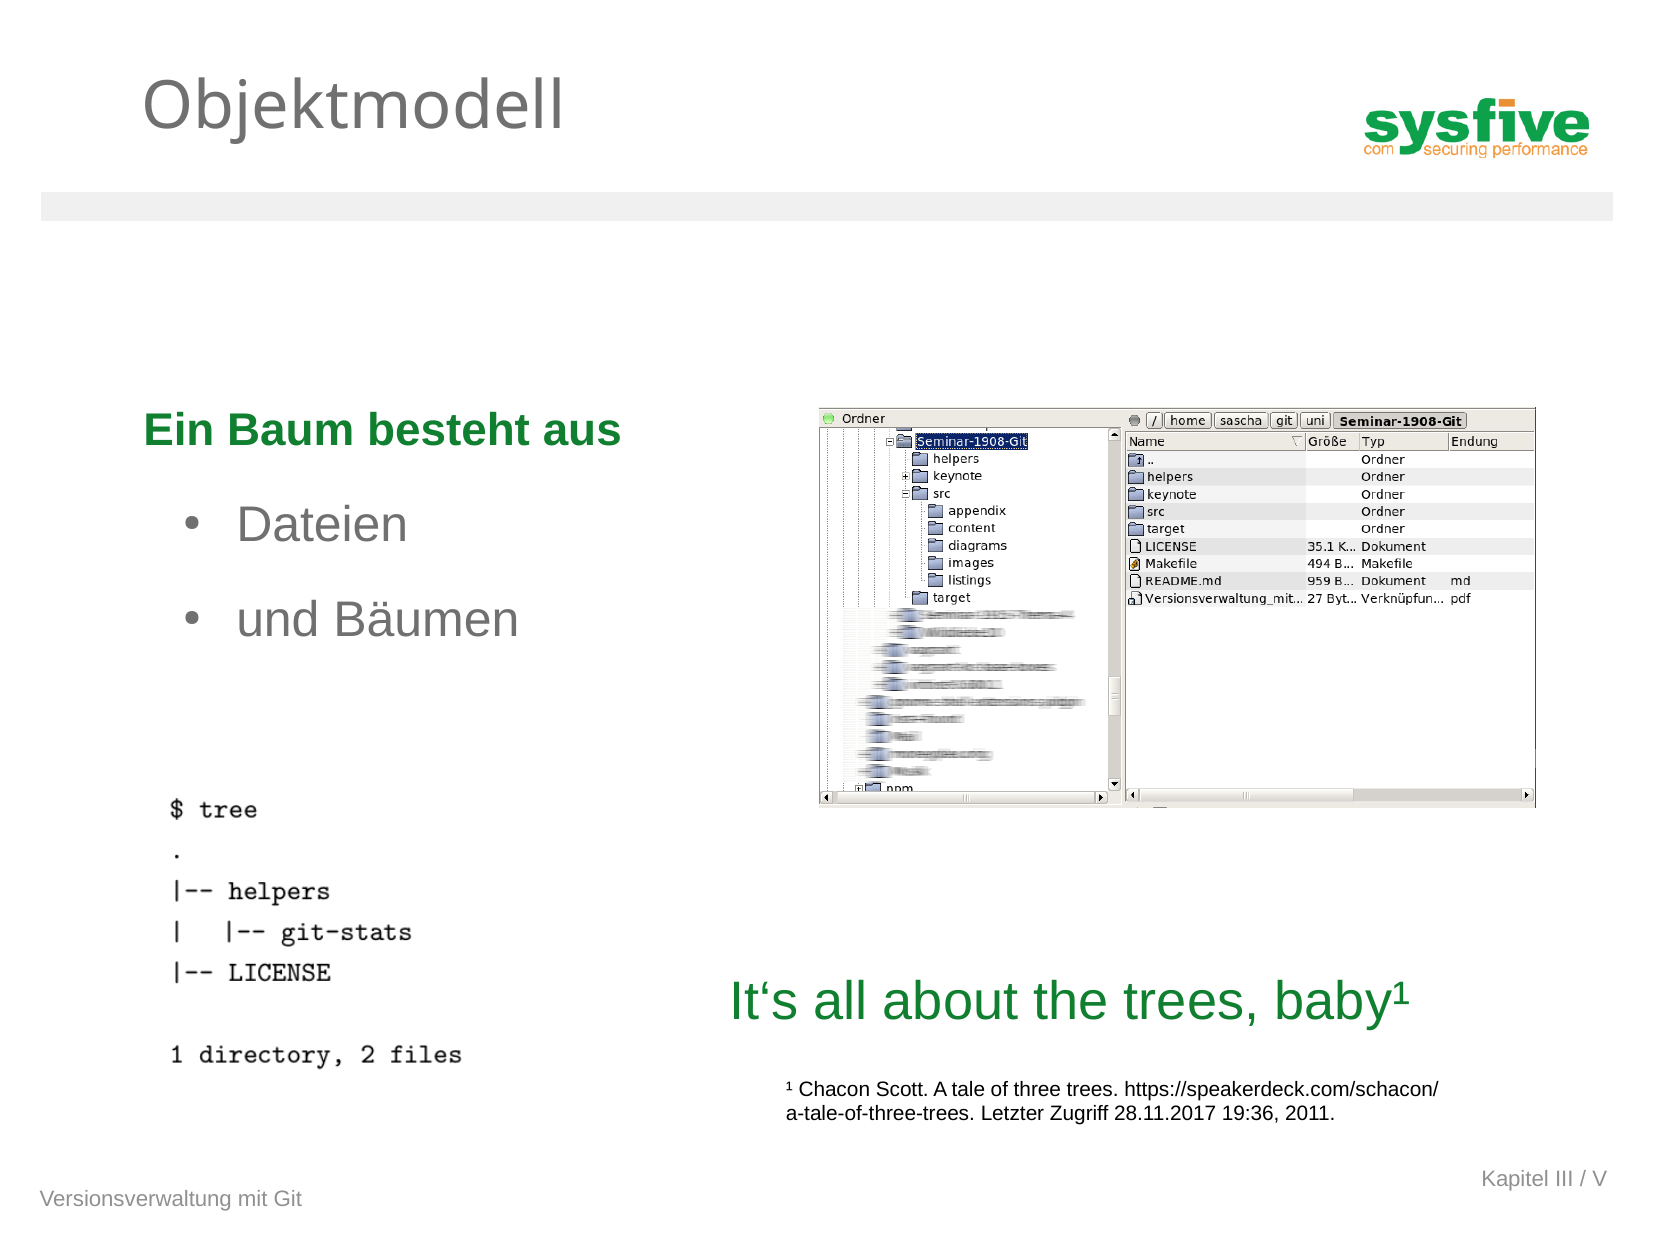

# Objektmodell
Ein Baum besteht aus
Dateien
und Bäumen
It‘s all about the trees, baby¹
¹ Chacon Scott. A tale of three trees. https://speakerdeck.com/schacon/
a-tale-of-three-trees. Letzter Zugriff 28.11.2017 19:36, 2011.
Kapitel III / V
Versionsverwaltung mit Git